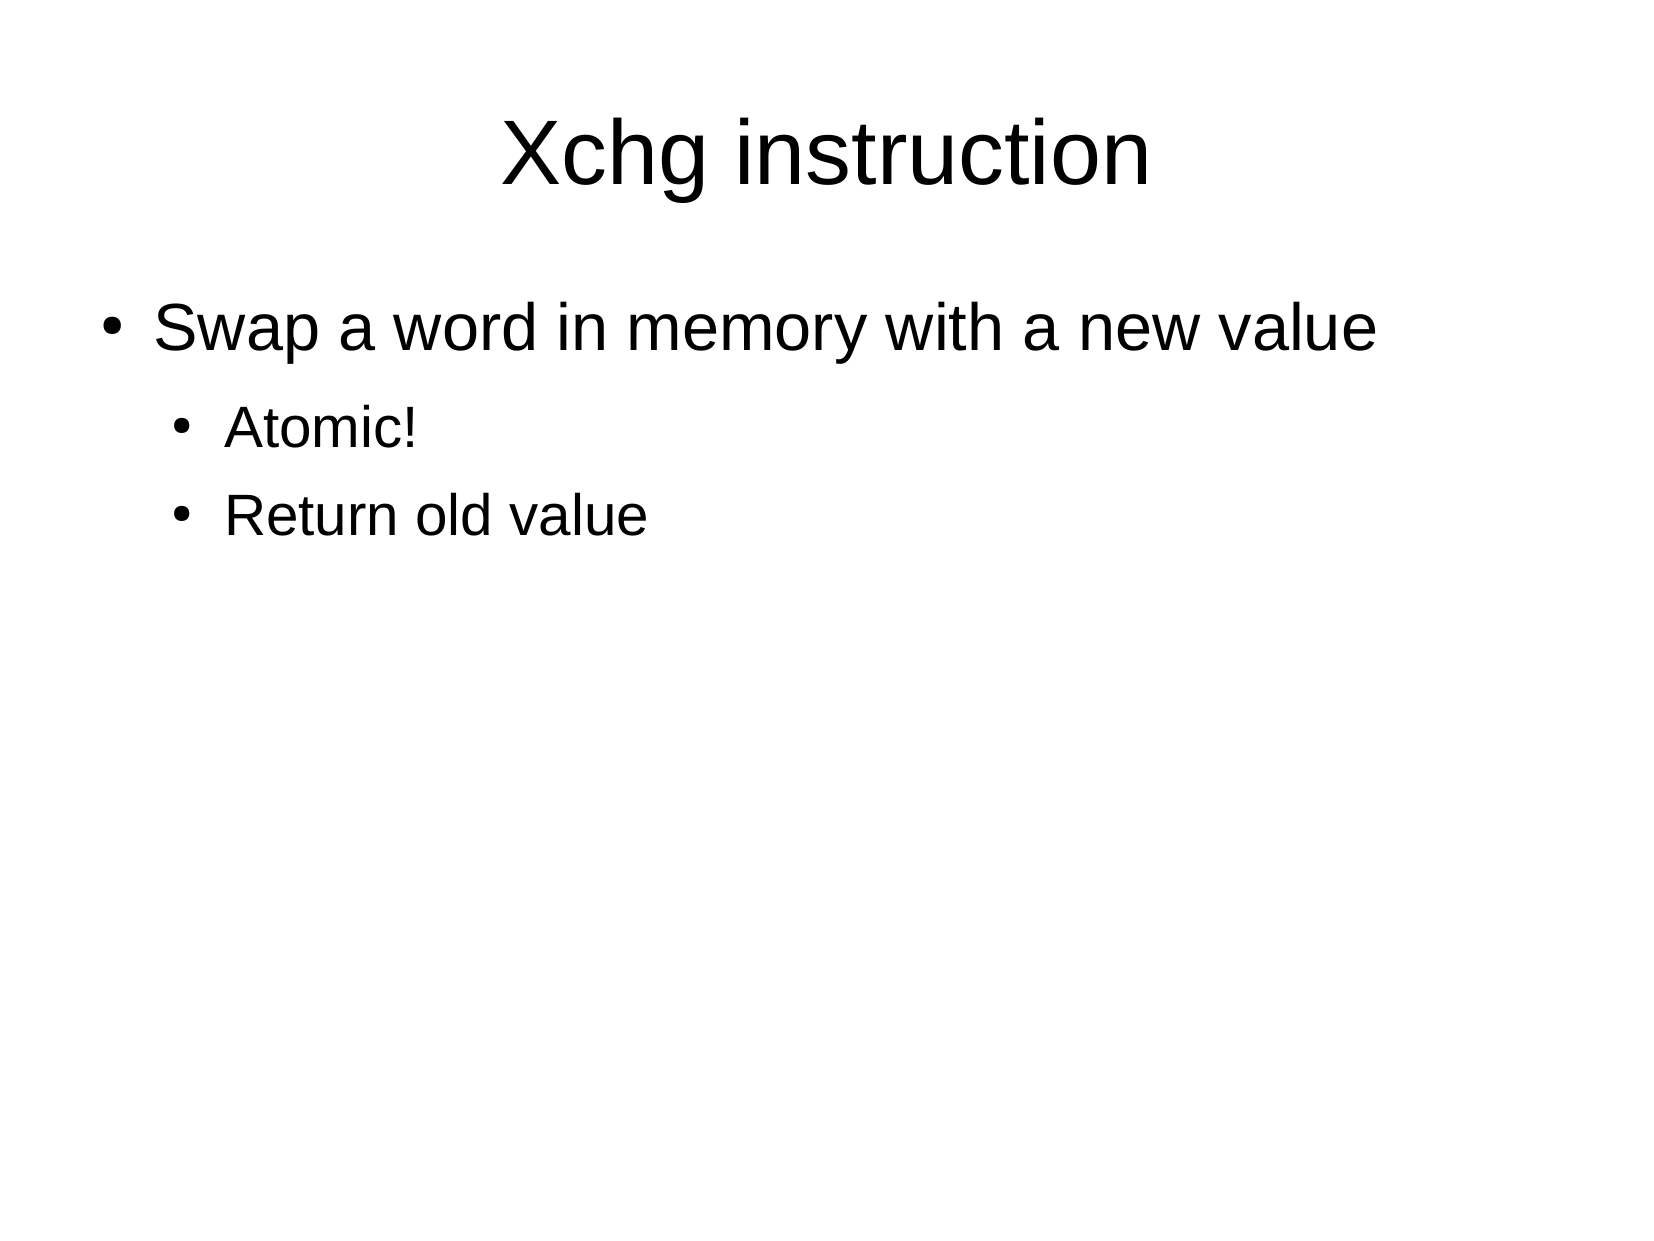

# Xchg instruction
Swap a word in memory with a new value
Atomic!
Return old value